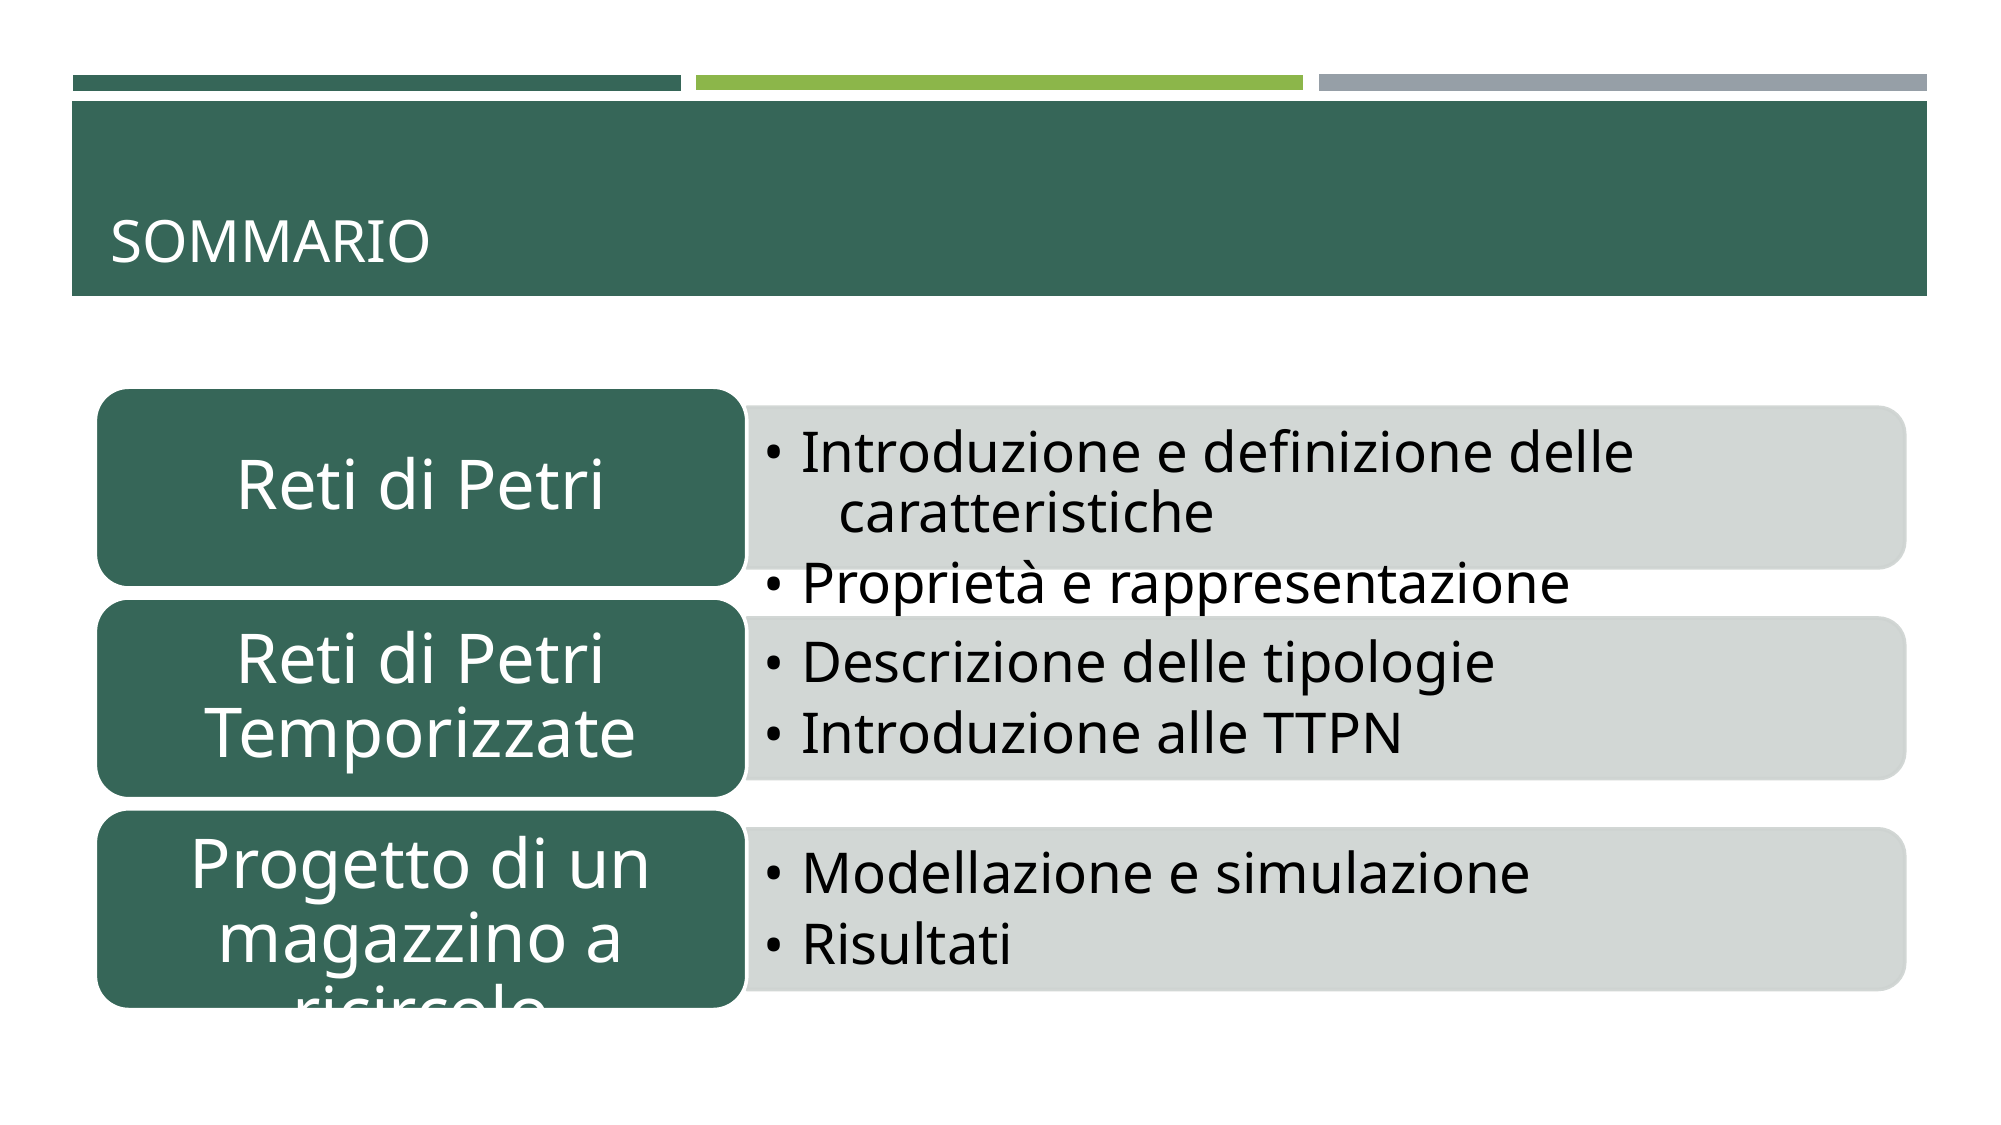

# sommario
Reti di Petri
Introduzione e definizione delle caratteristiche
Proprietà e rappresentazione
Reti di Petri Temporizzate
Descrizione delle tipologie
Introduzione alle TTPN
Progetto di un magazzino a ricircolo
Modellazione e simulazione
Risultati